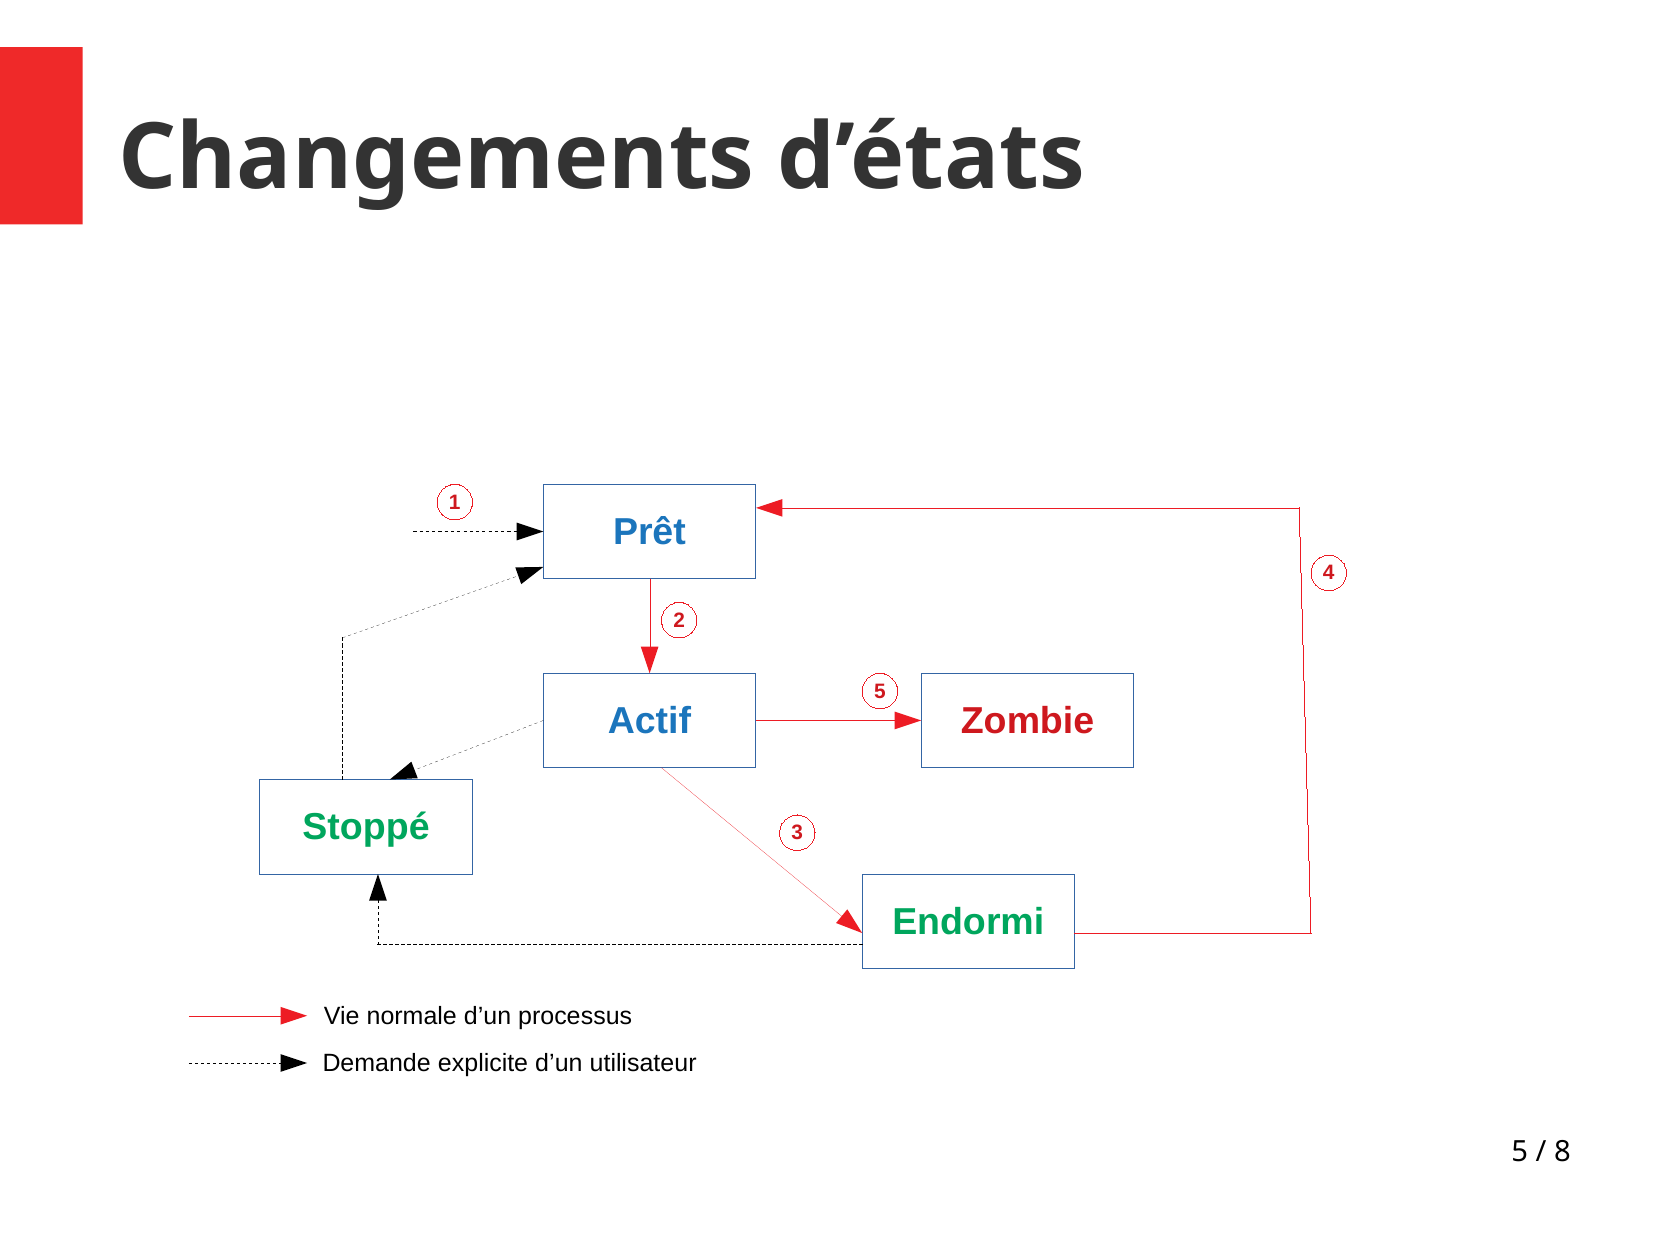

# Changements d’états
1
Prêt
1
4
2
Actif
5
Zombie
Stoppé
3
Endormi
Vie normale d’un processus
 Demande explicite d’un utilisateur
5